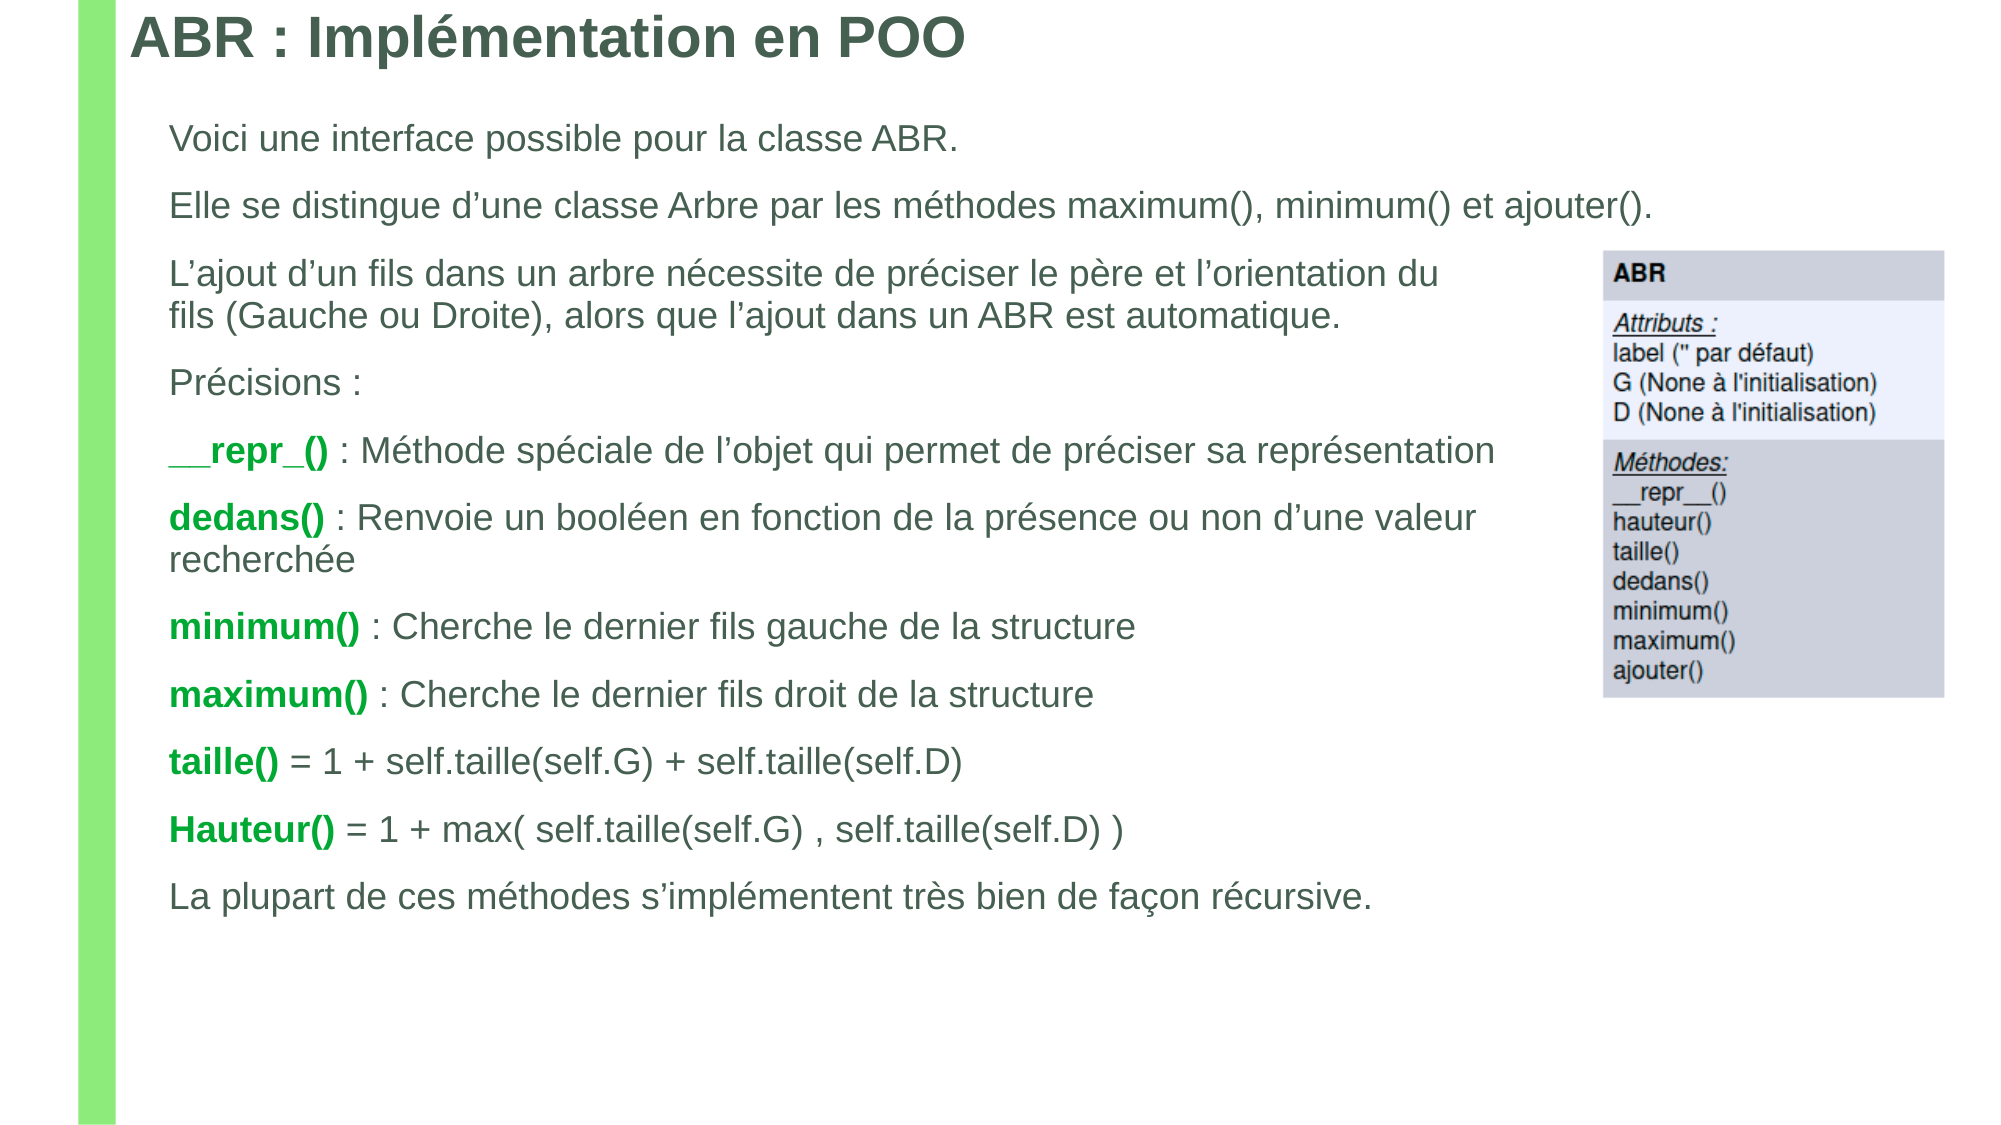

ABR : Implémentation en POO
Voici une interface possible pour la classe ABR.
Elle se distingue d’une classe Arbre par les méthodes maximum(), minimum() et ajouter().
L’ajout d’un fils dans un arbre nécessite de préciser le père et l’orientation du
fils (Gauche ou Droite), alors que l’ajout dans un ABR est automatique.
Précisions :
__repr_() : Méthode spéciale de l’objet qui permet de préciser sa représentation
dedans() : Renvoie un booléen en fonction de la présence ou non d’une valeur
recherchée
minimum() : Cherche le dernier fils gauche de la structure
maximum() : Cherche le dernier fils droit de la structure
taille() = 1 + self.taille(self.G) + self.taille(self.D)
Hauteur() = 1 + max( self.taille(self.G) , self.taille(self.D) )
La plupart de ces méthodes s’implémentent très bien de façon récursive.